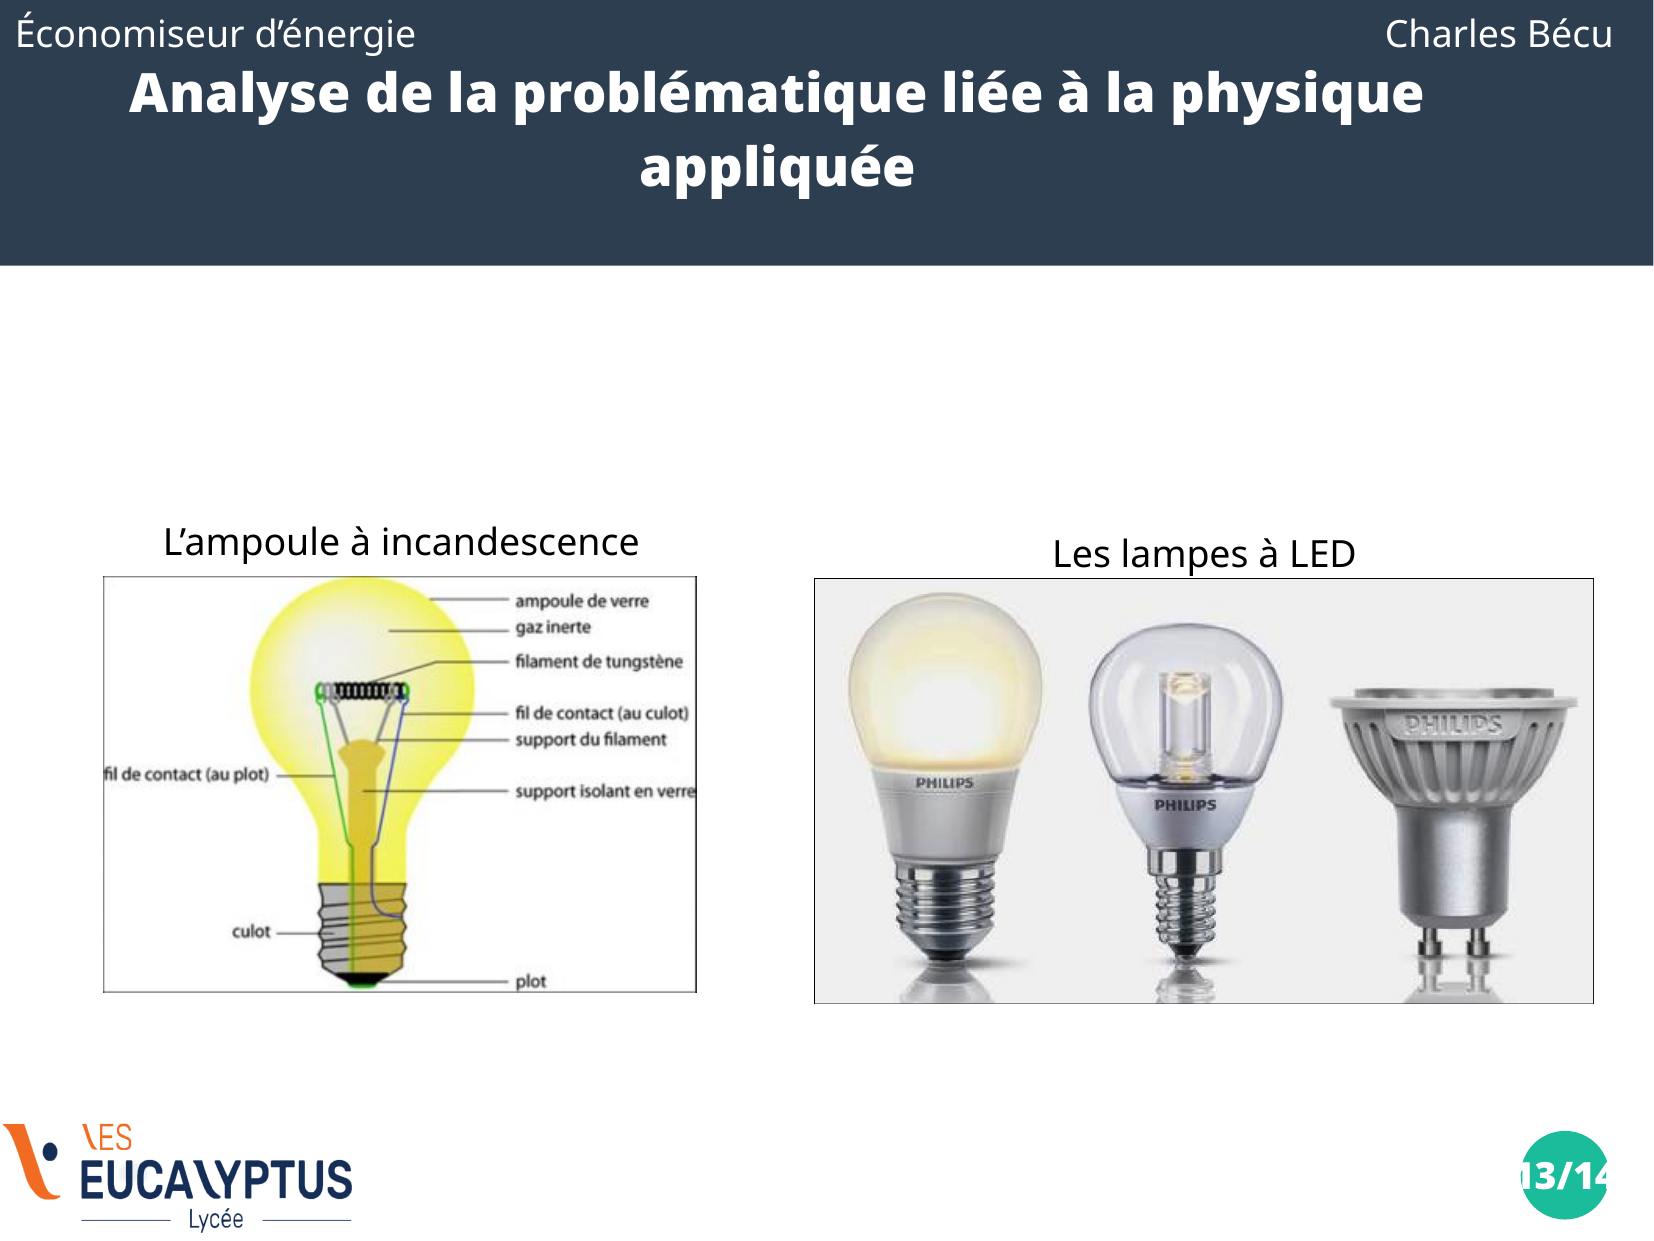

Économiseur d’énergie
Charles Bécu
# Analyse de la problématique liée à la physique appliquée
L’ampoule à incandescence
Les lampes à LED
13